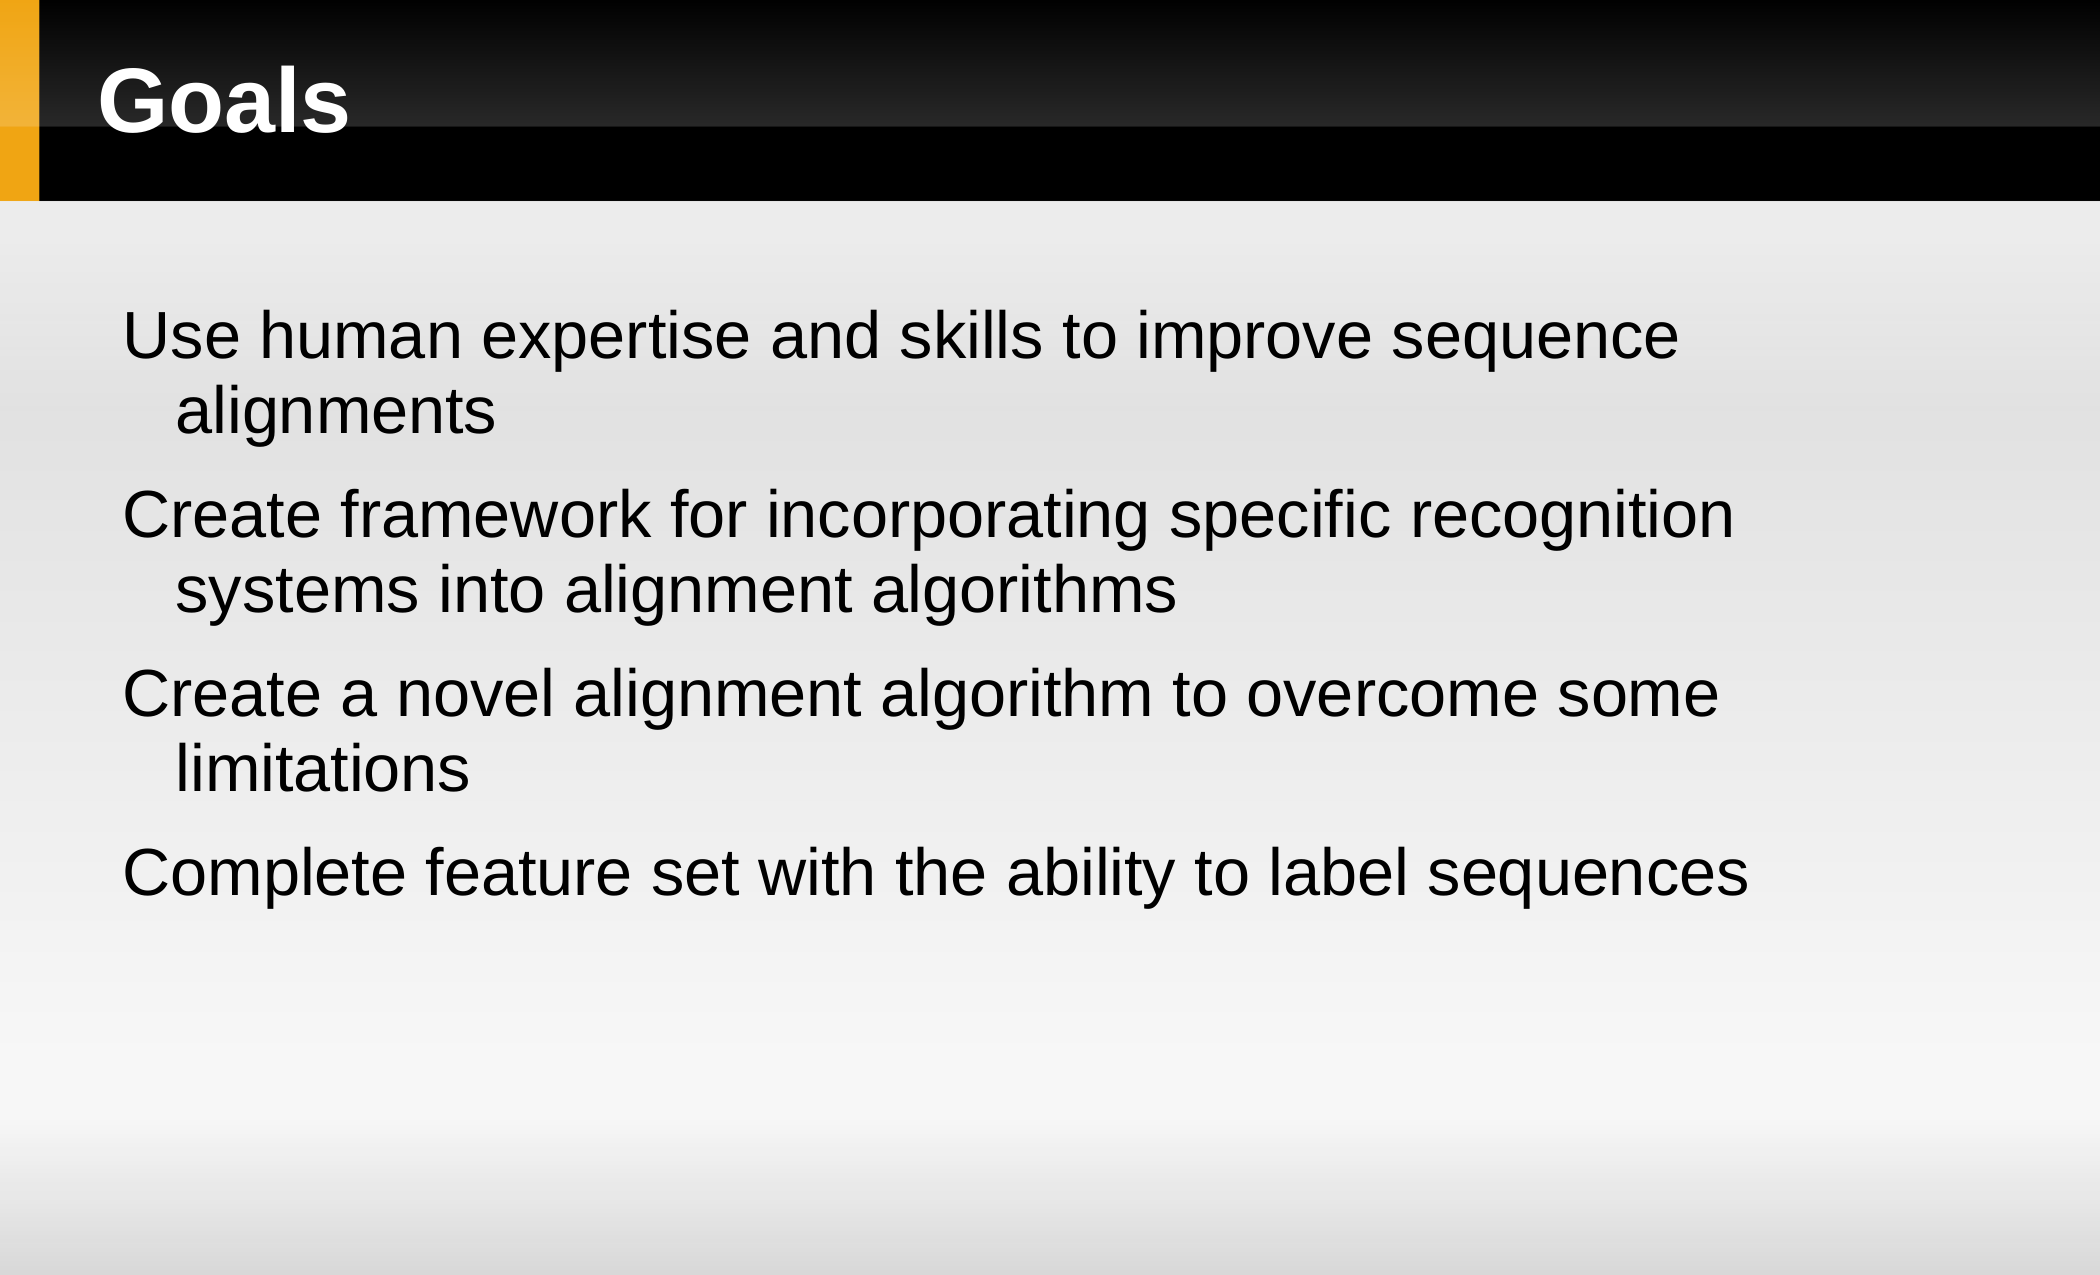

# Goals
Use human expertise and skills to improve sequence alignments
Create framework for incorporating specific recognition systems into alignment algorithms
Create a novel alignment algorithm to overcome some limitations
Complete feature set with the ability to label sequences